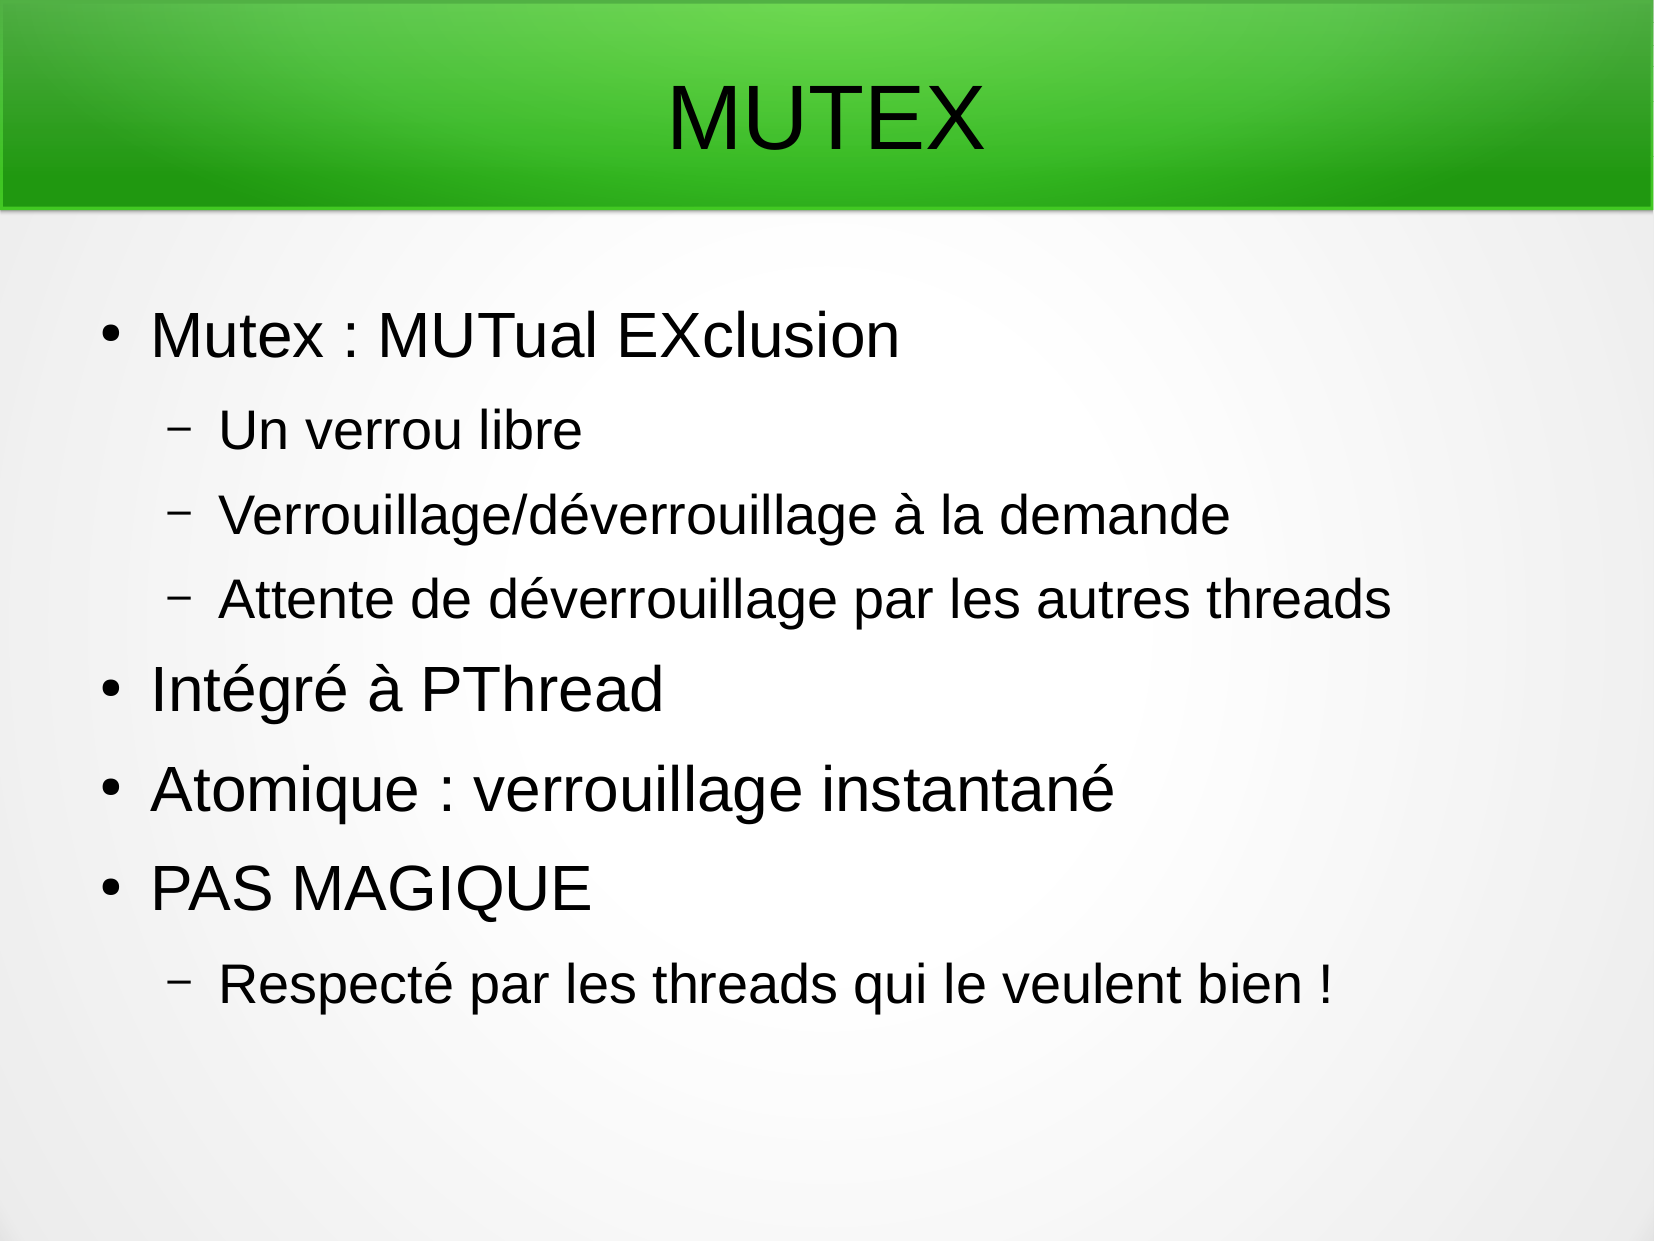

# MUTEX
Mutex : MUTual EXclusion
Un verrou libre
Verrouillage/déverrouillage à la demande
Attente de déverrouillage par les autres threads
Intégré à PThread
Atomique : verrouillage instantané
PAS MAGIQUE
Respecté par les threads qui le veulent bien !